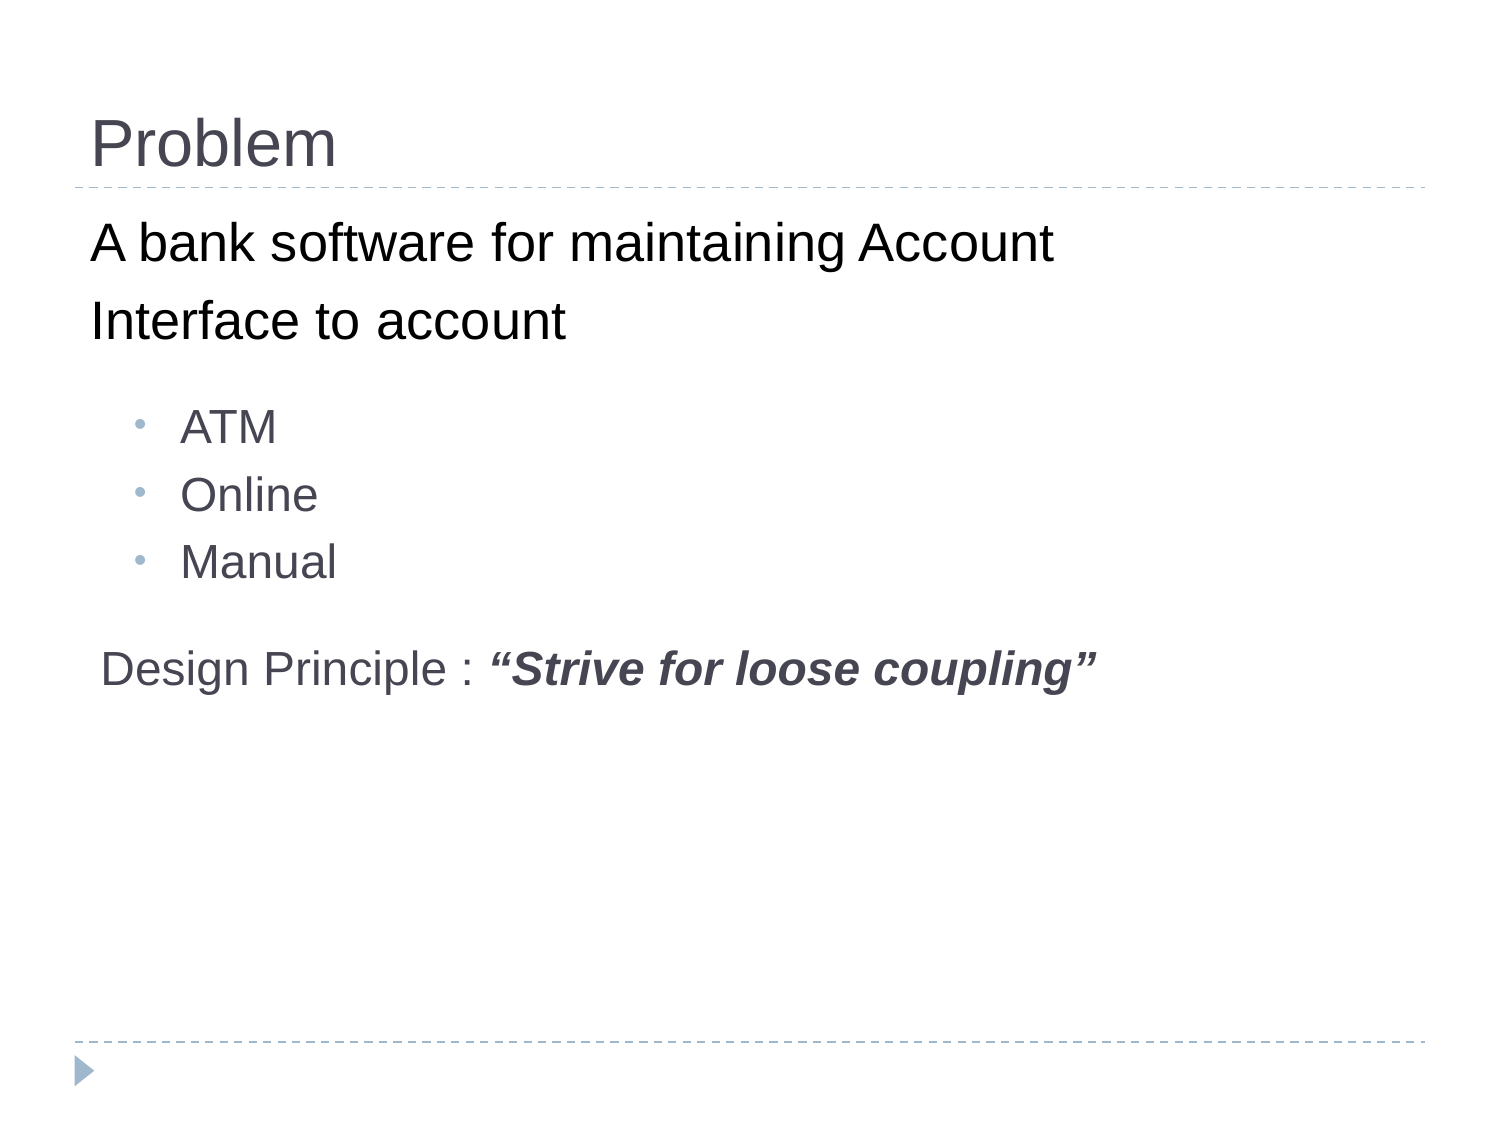

# Problem
A bank software for maintaining Account
Interface to account
ATM
Online
Manual
Design Principle : “Strive for loose coupling”